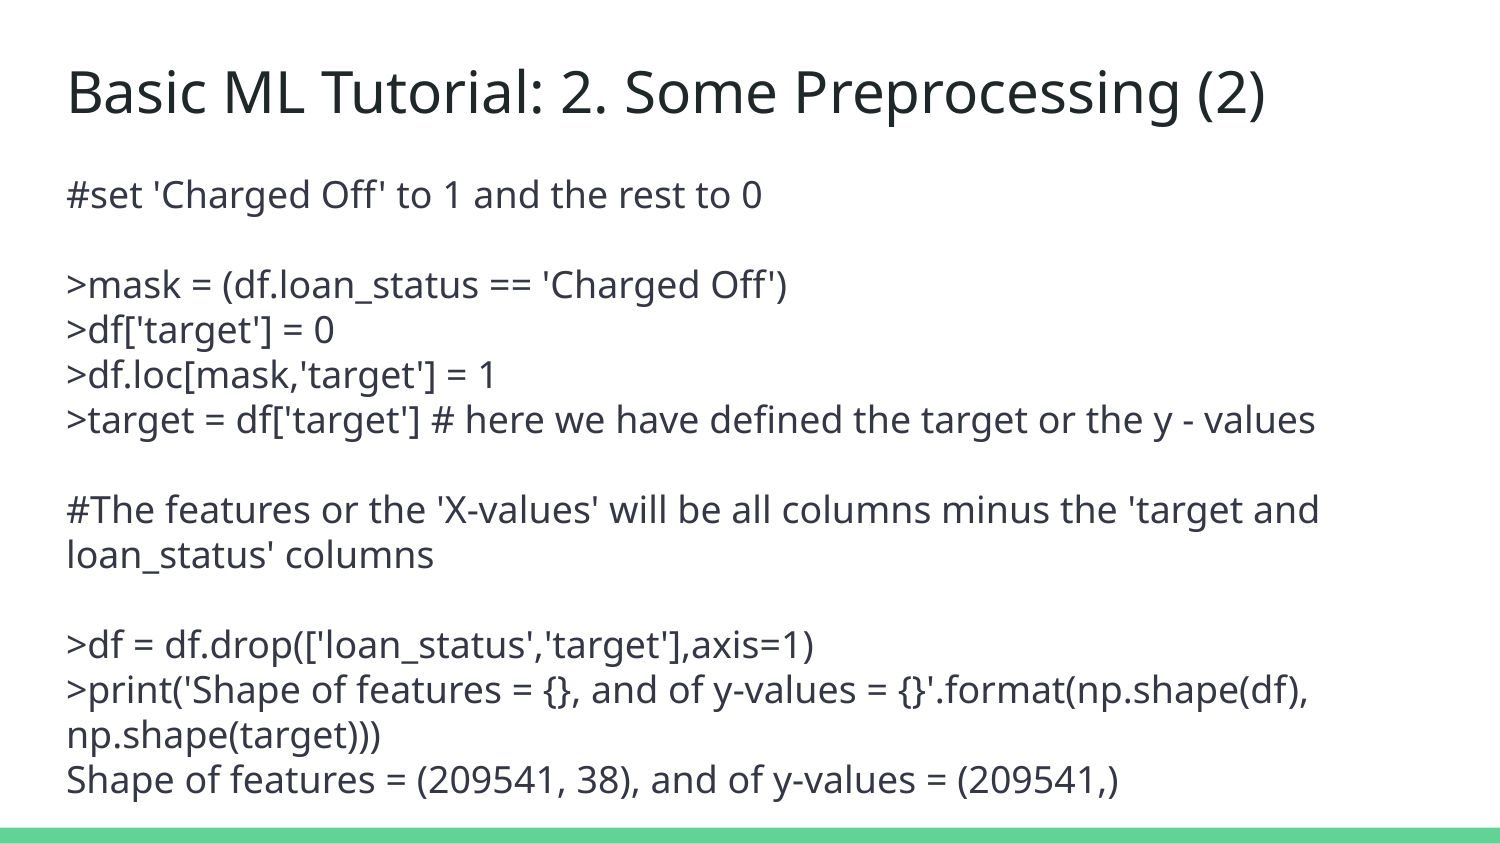

# Basic ML Tutorial: 2. Some Preprocessing (2)
#set 'Charged Off' to 1 and the rest to 0
>mask = (df.loan_status == 'Charged Off')
>df['target'] = 0
>df.loc[mask,'target'] = 1
>target = df['target'] # here we have defined the target or the y - values
#The features or the 'X-values' will be all columns minus the 'target and loan_status' columns
>df = df.drop(['loan_status','target'],axis=1)
>print('Shape of features = {}, and of y-values = {}'.format(np.shape(df), np.shape(target)))
Shape of features = (209541, 38), and of y-values = (209541,)